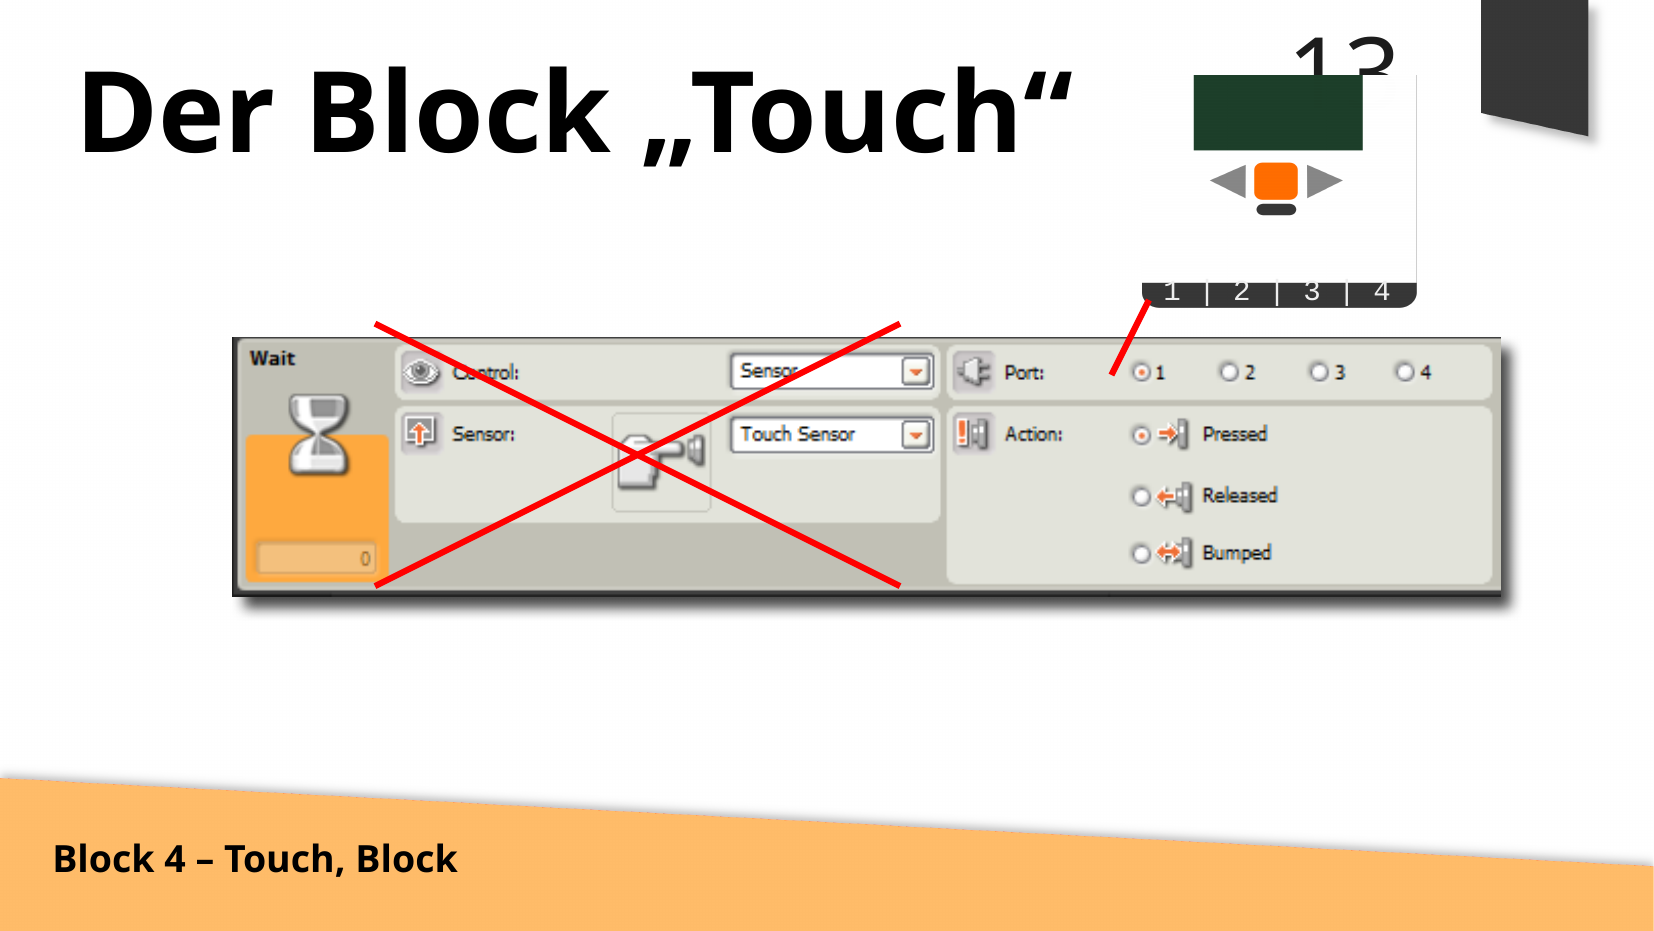

# Der Block „Touch“
1 | 2 | 3 | 4
Block 4 – Touch, Block